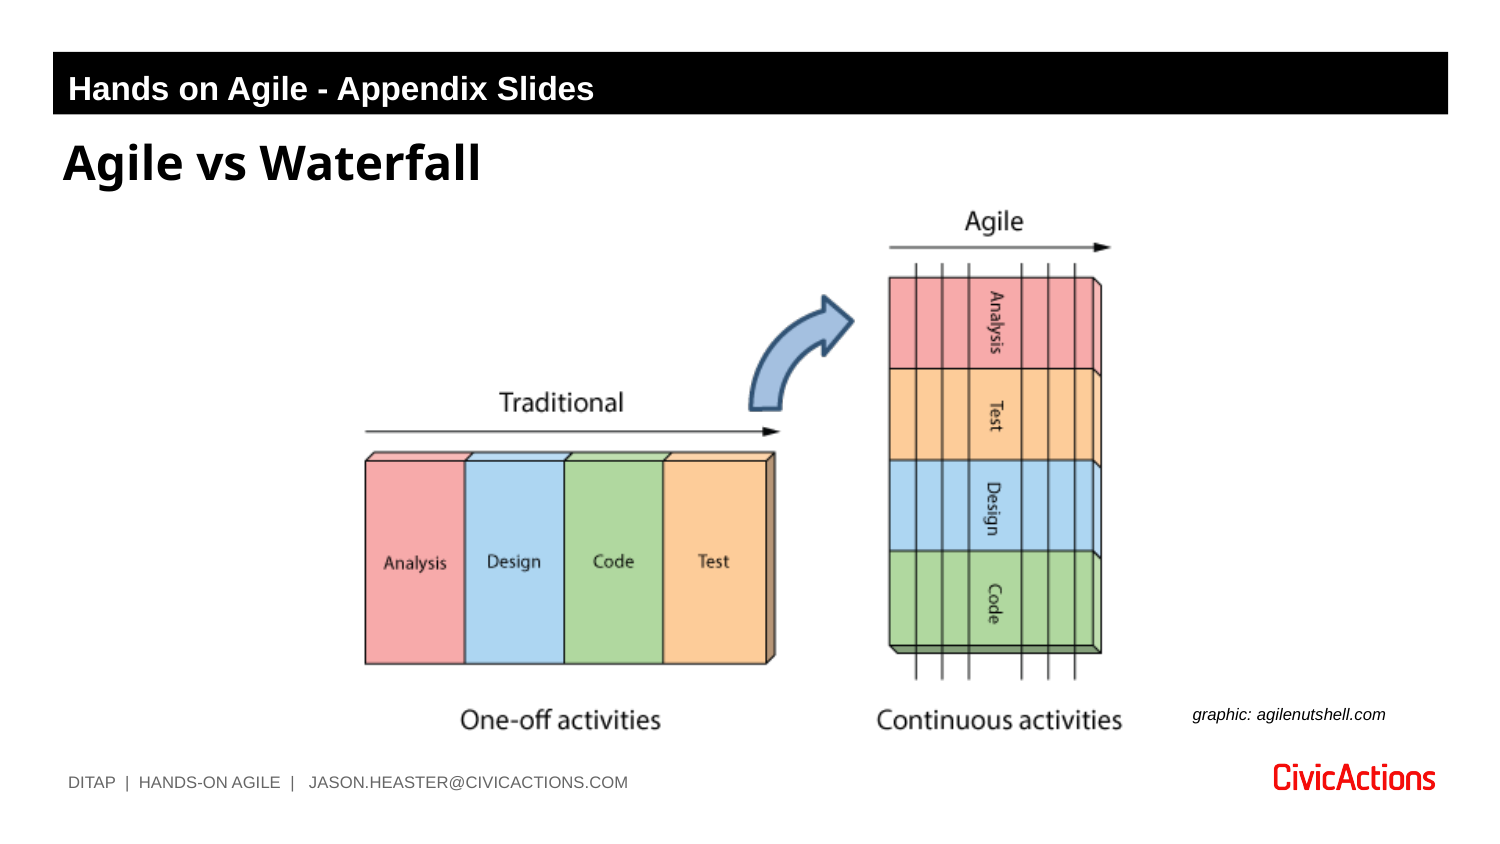

# Hands on Agile - Appendix Slides
Agile vs Waterfall
graphic: agilenutshell.com